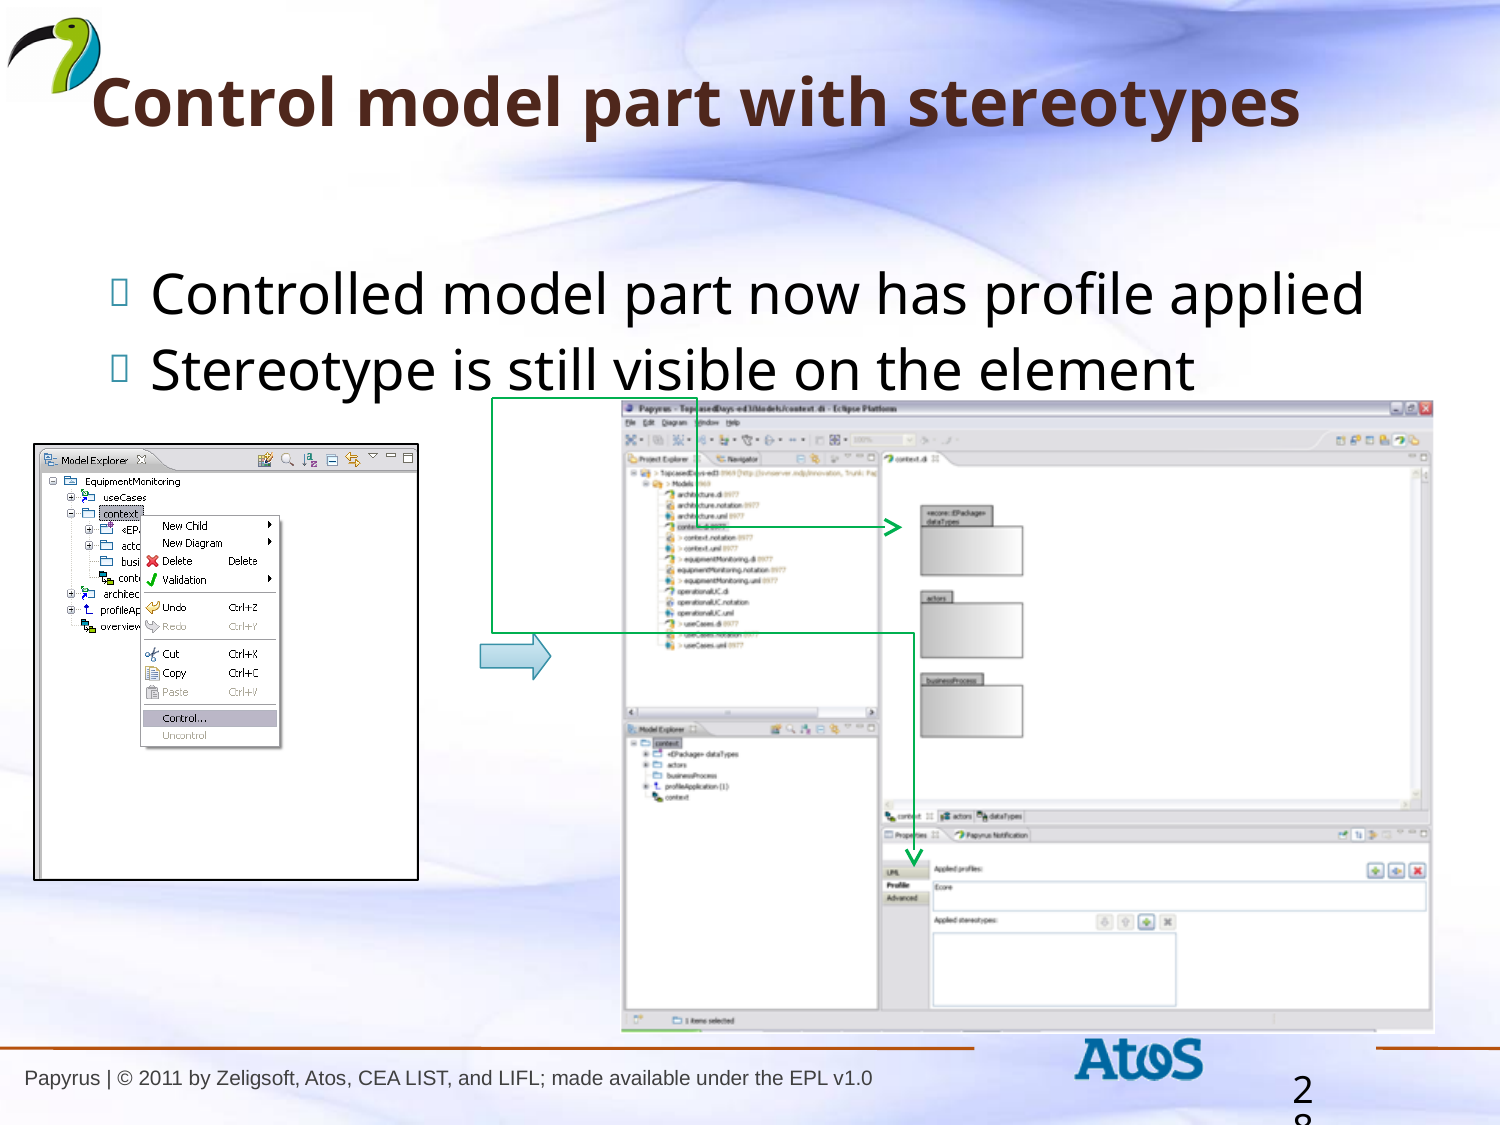

Control model part with stereotypes
# Controlled model part now has profile applied
Stereotype is still visible on the element